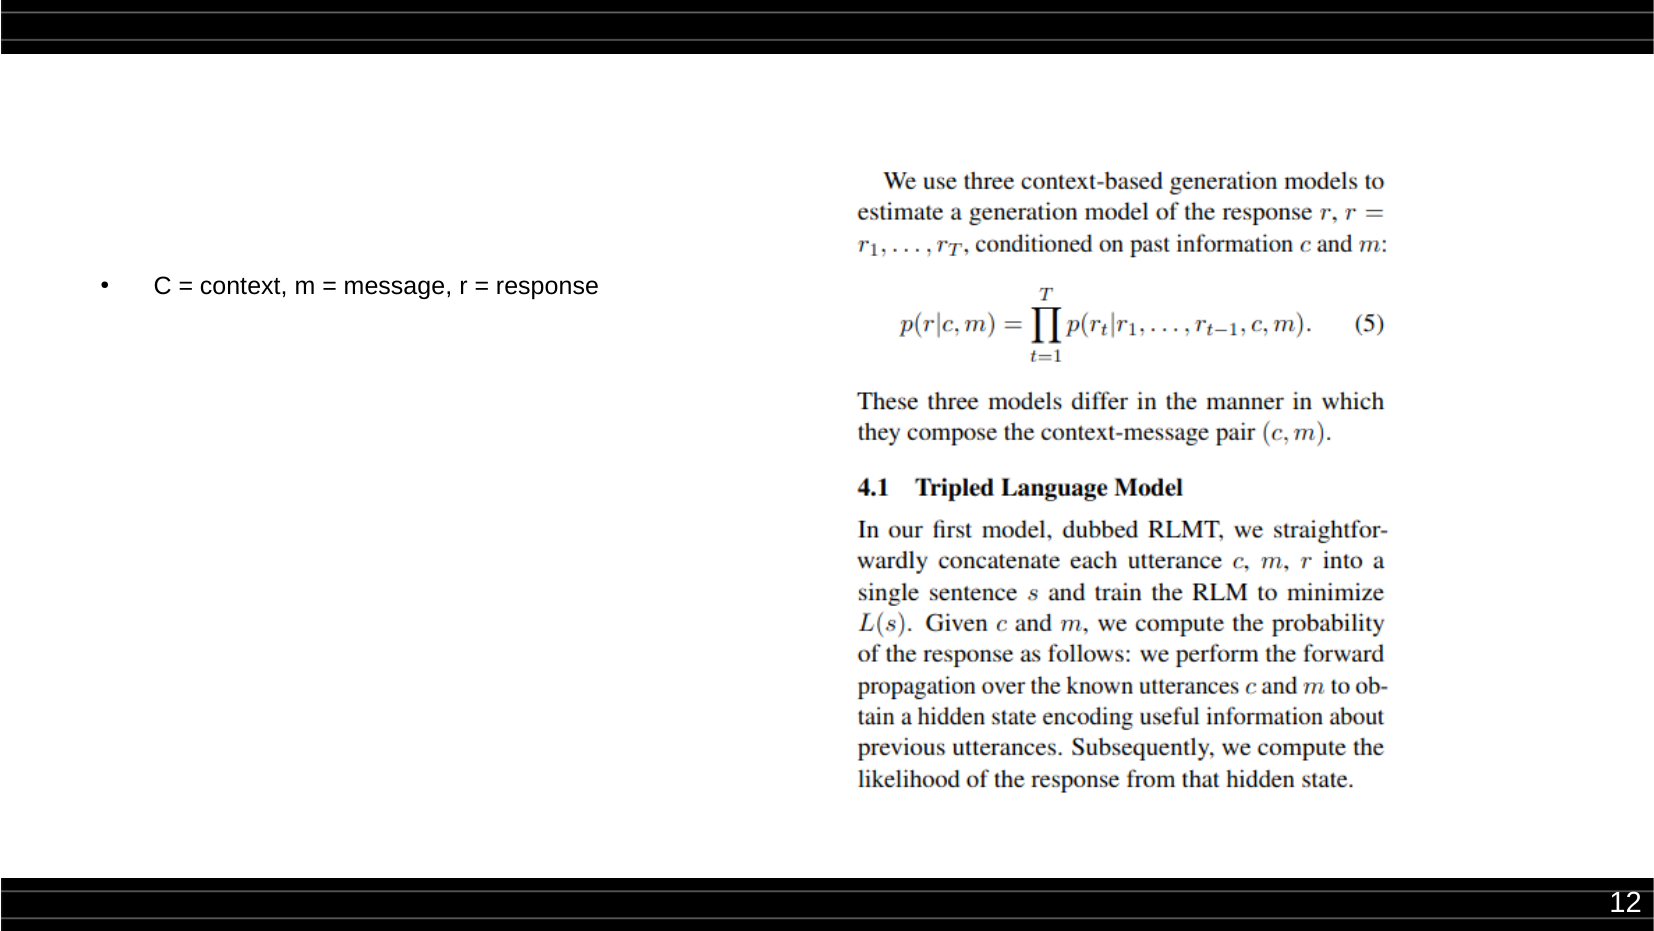

#
C = context, m = message, r = response